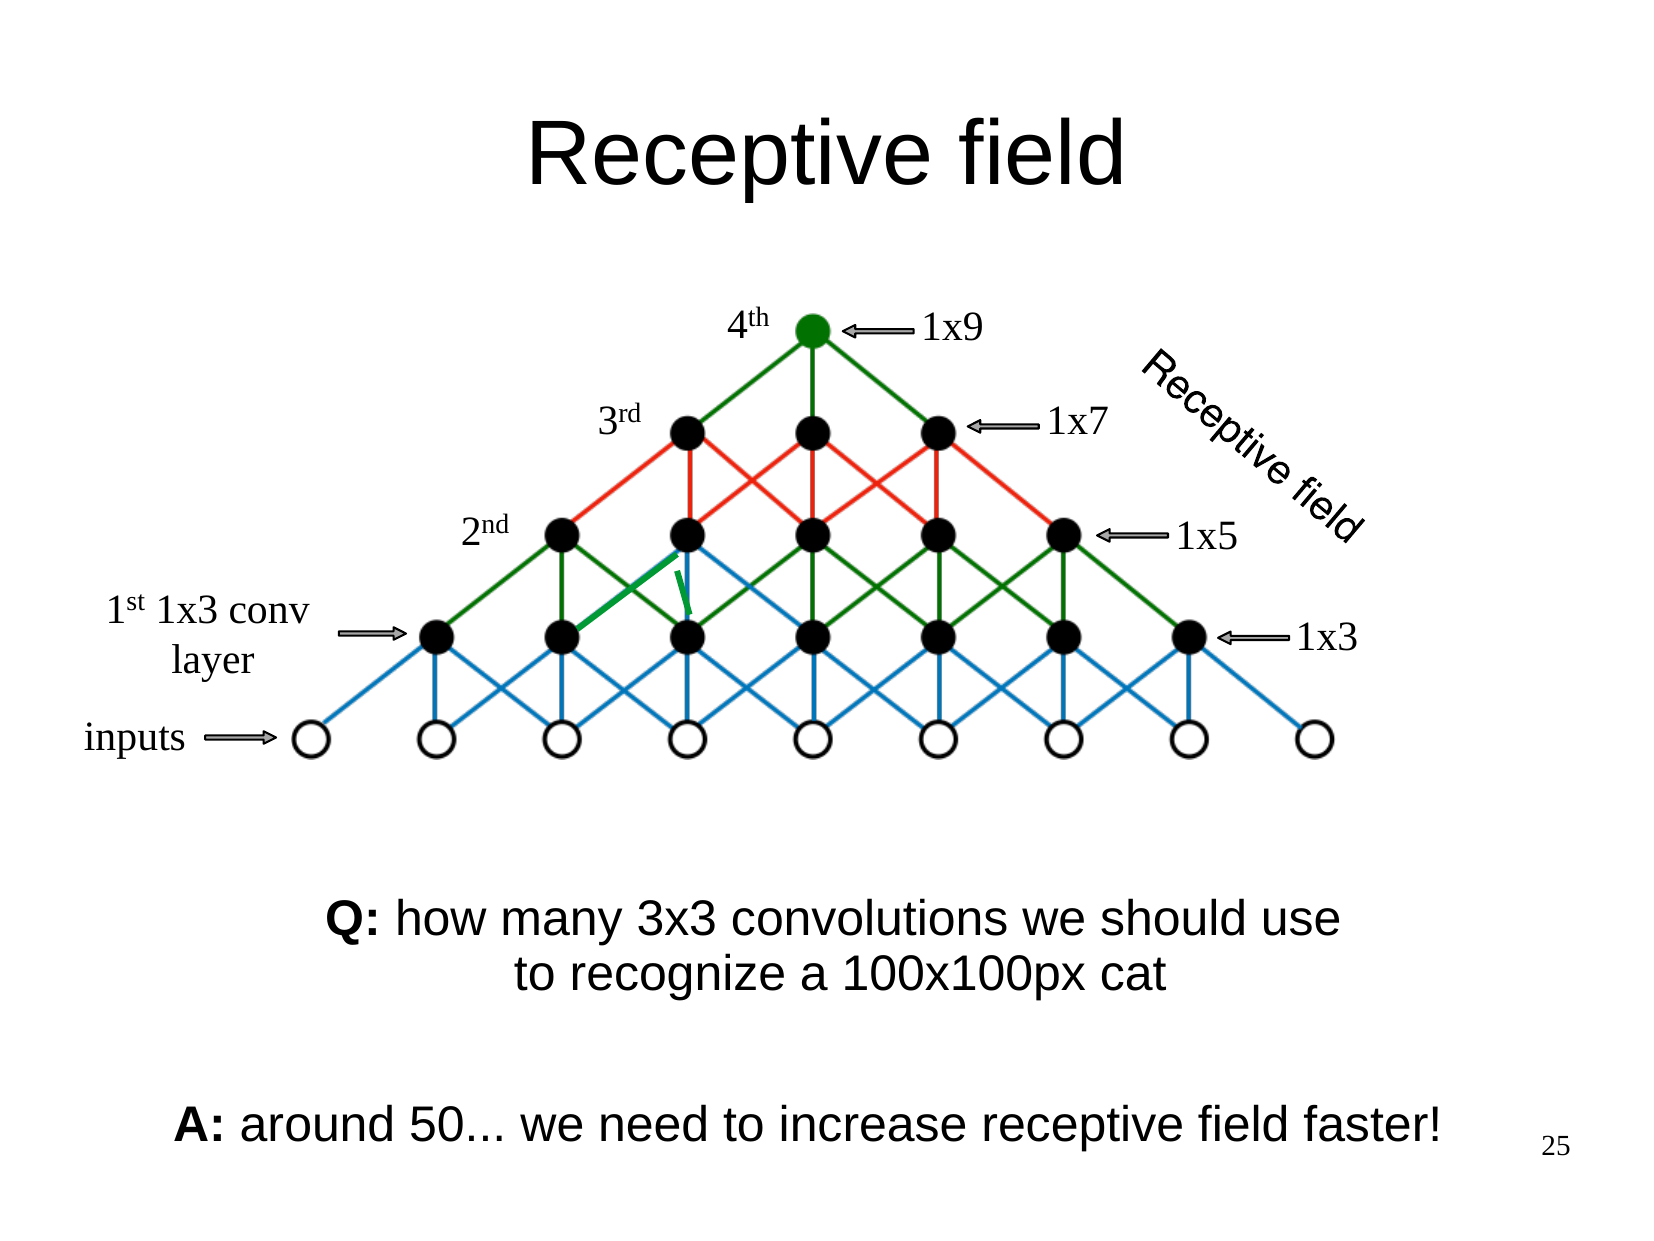

# Receptive field
th
4
1x9
rd
3
1x7
nd
2
1x5
st
1
1x3
conv
1x3
layer
inputs
Q: how many 3x3 convolutions we should use
 to recognize a 100x100px cat
A: around 50... we need to increase receptive field faster!
25